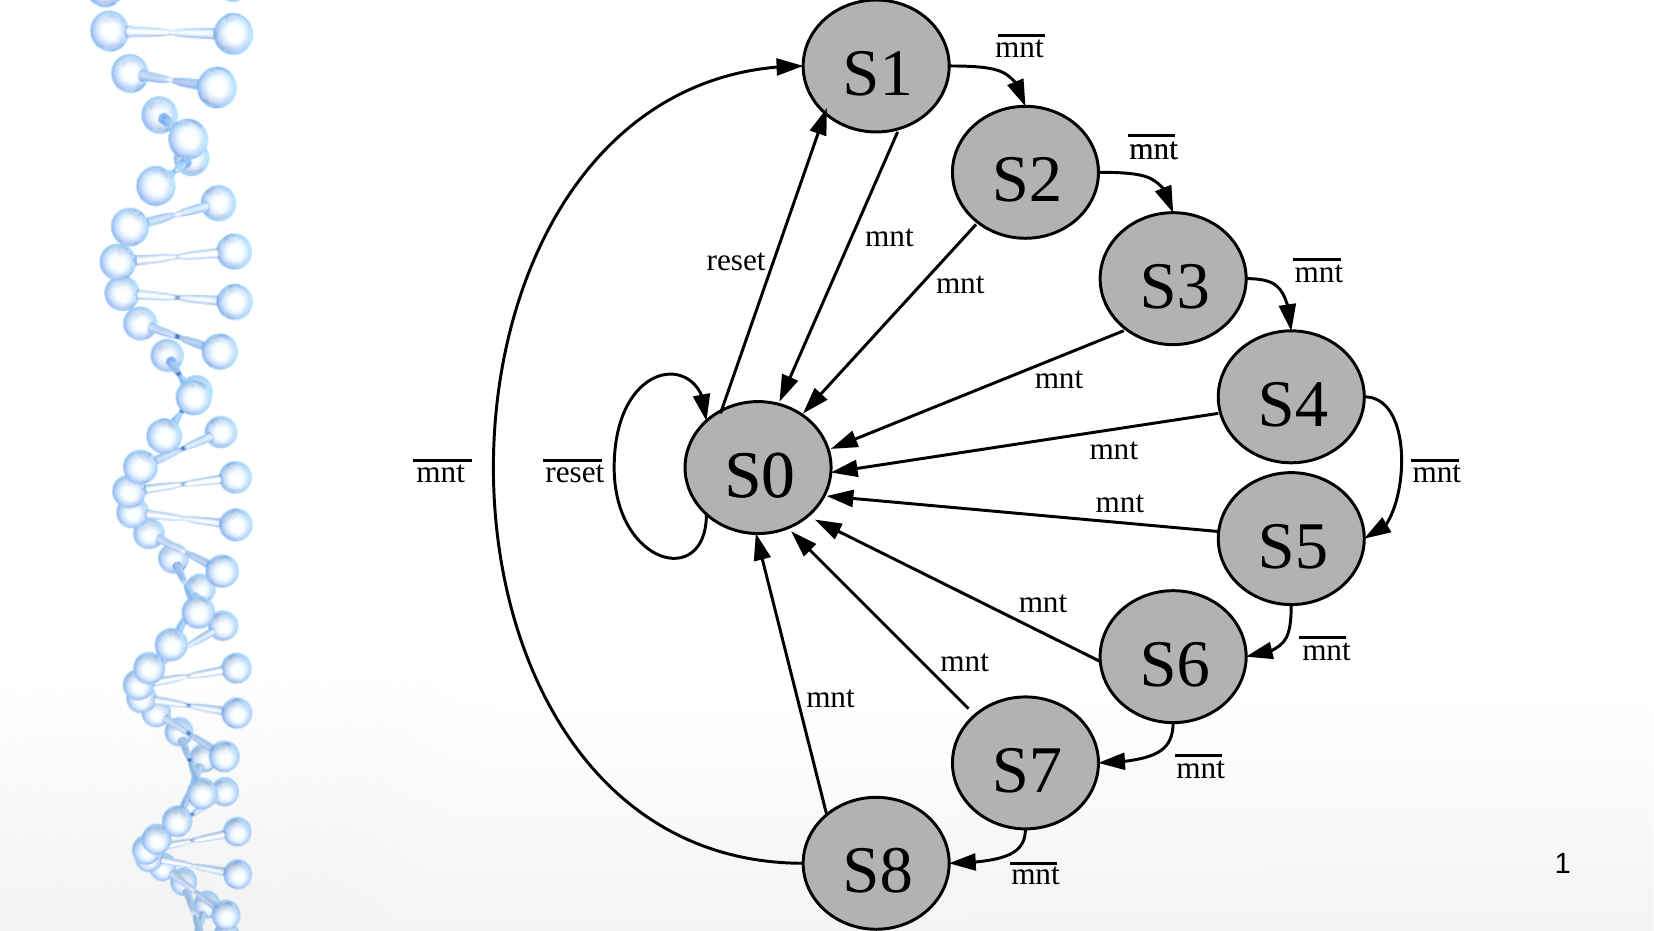

mnt
S1
mnt
mnt
S2
mnt
reset
mnt
S3
mnt
mnt
S4
mnt
S0
S0
mnt
reset
mnt
mnt
S5
mnt
mnt
S6
mnt
mnt
S7
mnt
S8
1
mnt